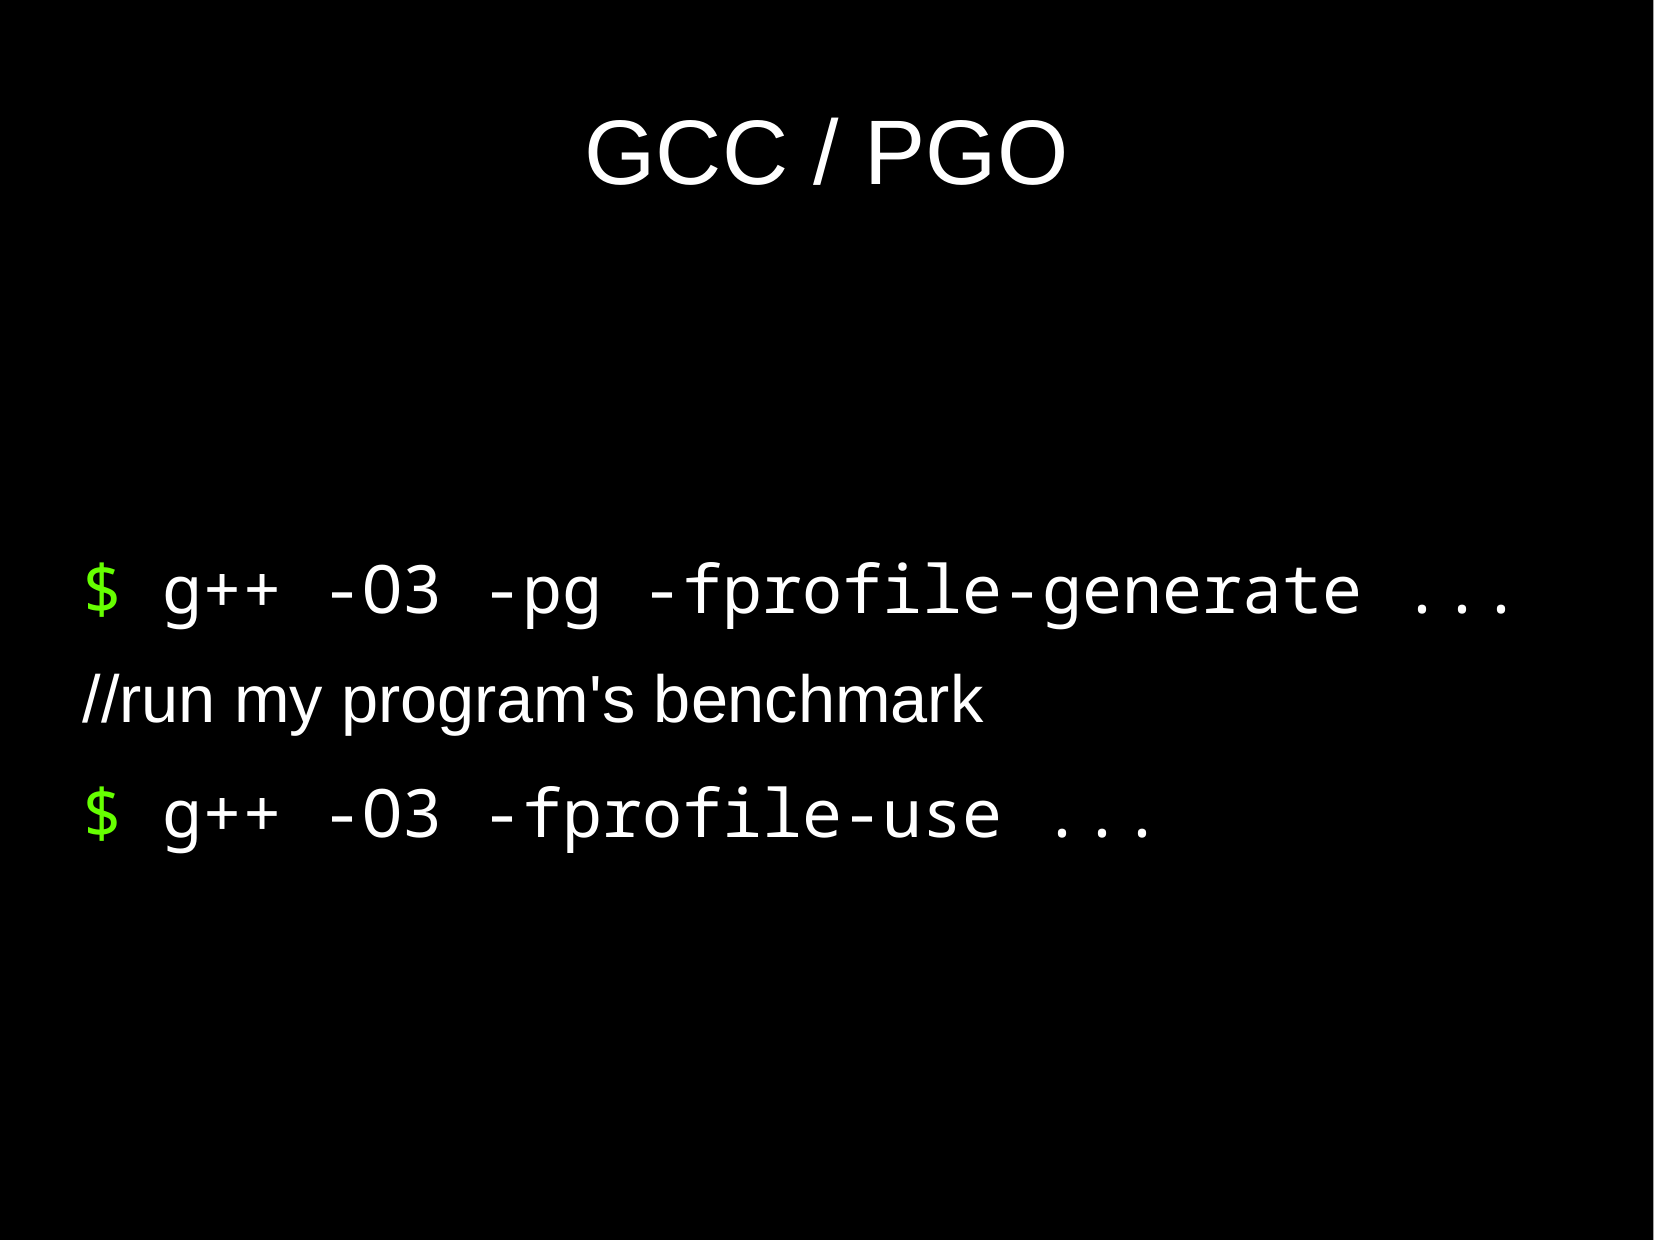

# GCC / PGO
$ g++ -O3 -pg -fprofile-generate ...
//run my program's benchmark
$ g++ -O3 -fprofile-use ...